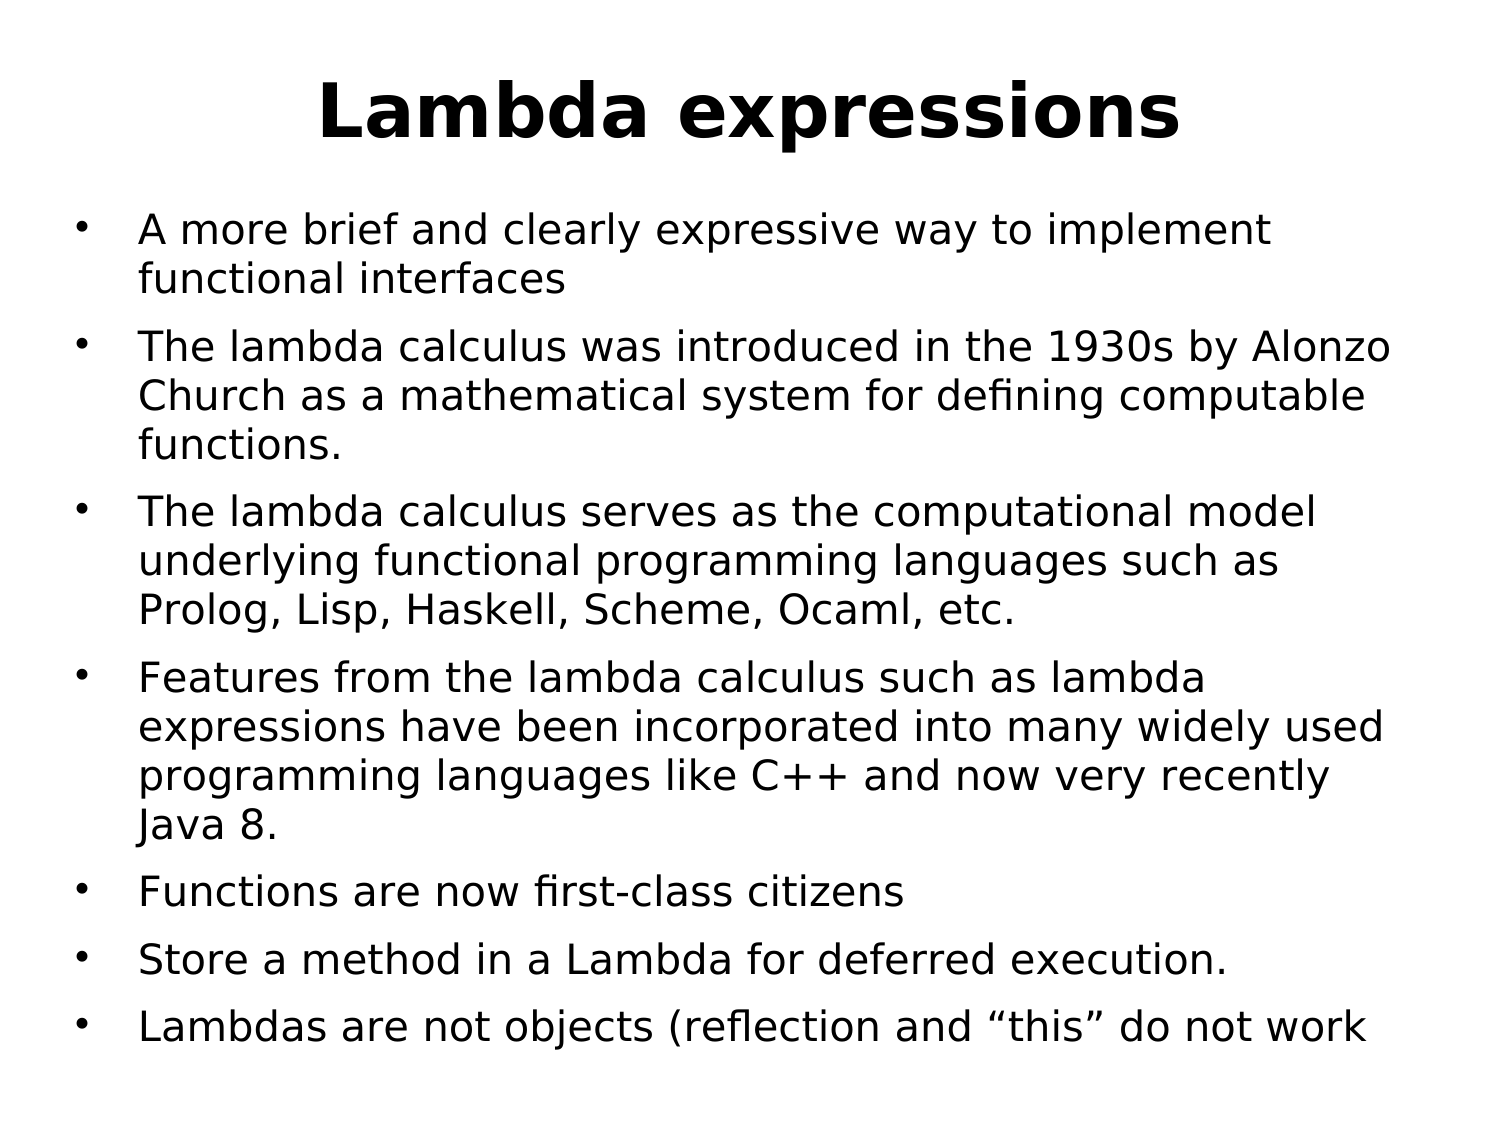

# Lambda expressions
A more brief and clearly expressive way to implement functional interfaces
The lambda calculus was introduced in the 1930s by Alonzo Church as a mathematical system for defining computable functions.
The lambda calculus serves as the computational model underlying functional programming languages such as Prolog, Lisp, Haskell, Scheme, Ocaml, etc.
Features from the lambda calculus such as lambda expressions have been incorporated into many widely used programming languages like C++ and now very recently Java 8.
Functions are now first-class citizens
Store a method in a Lambda for deferred execution.
Lambdas are not objects (reflection and “this” do not work